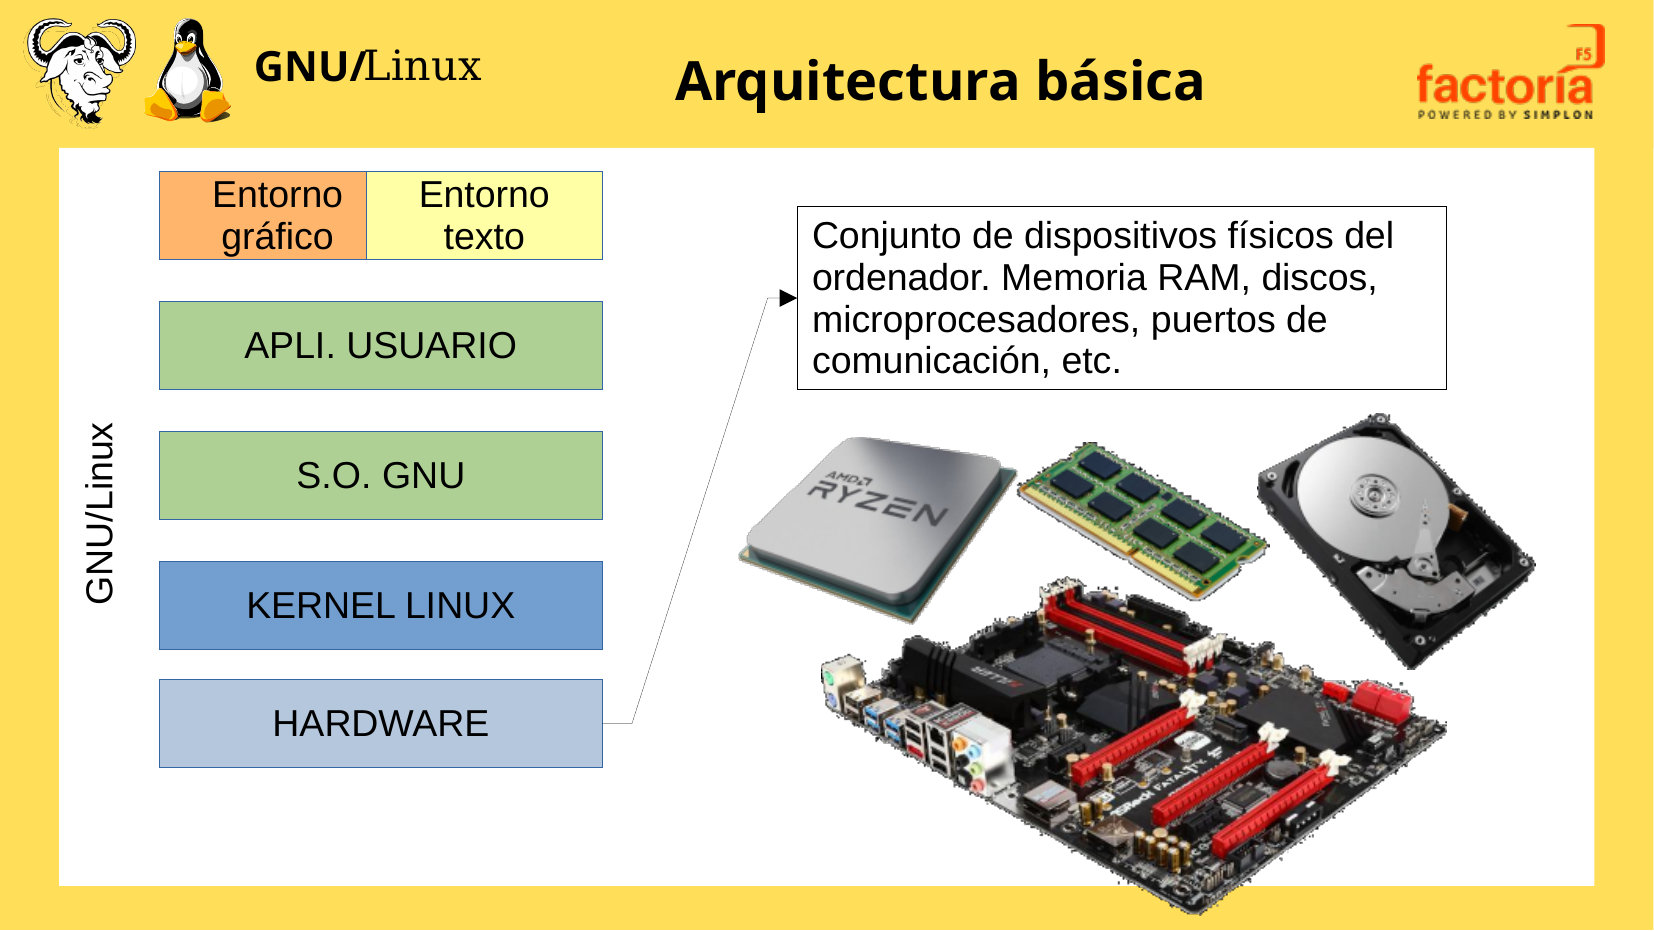

GNU/
Arquitectura básica
# Linux
Entorno
gráfico
Entorno
texto
Conjunto de dispositivos físicos del ordenador. Memoria RAM, discos, microprocesadores, puertos de comunicación, etc.
APLI. USUARIO
S.O. GNU
GNU/Linux
KERNEL LINUX
HARDWARE